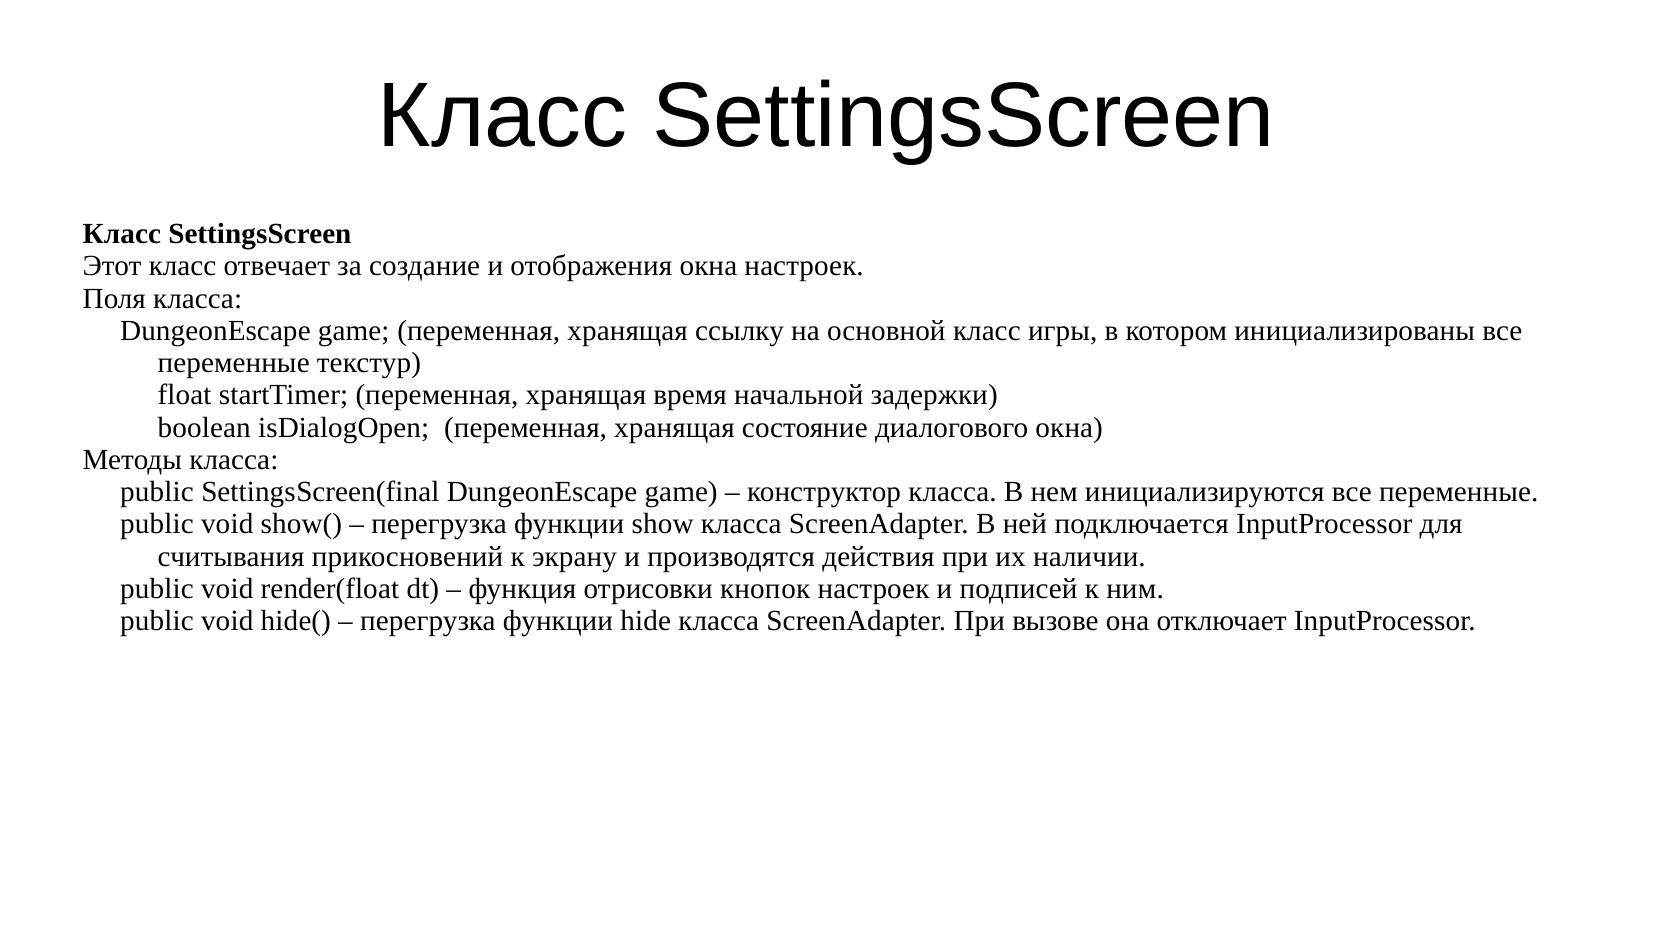

Класс SettingsScreen
# Класс SettingsScreen
Этот класс отвечает за создание и отображения окна настроек.
Поля класса:
DungeonEscape game; (переменная, хранящая ссылку на основной класс игры, в котором инициализированы все переменные текстур)
float startTimer; (переменная, хранящая время начальной задержки)
boolean isDialogOpen; (переменная, хранящая состояние диалогового окна)
Методы класса:
public SettingsScreen(final DungeonEscape game) – конструктор класса. В нем инициализируются все переменные.
public void show() – перегрузка функции show класса ScreenAdapter. В ней подключается InputProcessor для считывания прикосновений к экрану и производятся действия при их наличии.
public void render(float dt) – функция отрисовки кнопок настроек и подписей к ним.
public void hide() – перегрузка функции hide класса ScreenAdapter. При вызове она отключает InputProcessor.